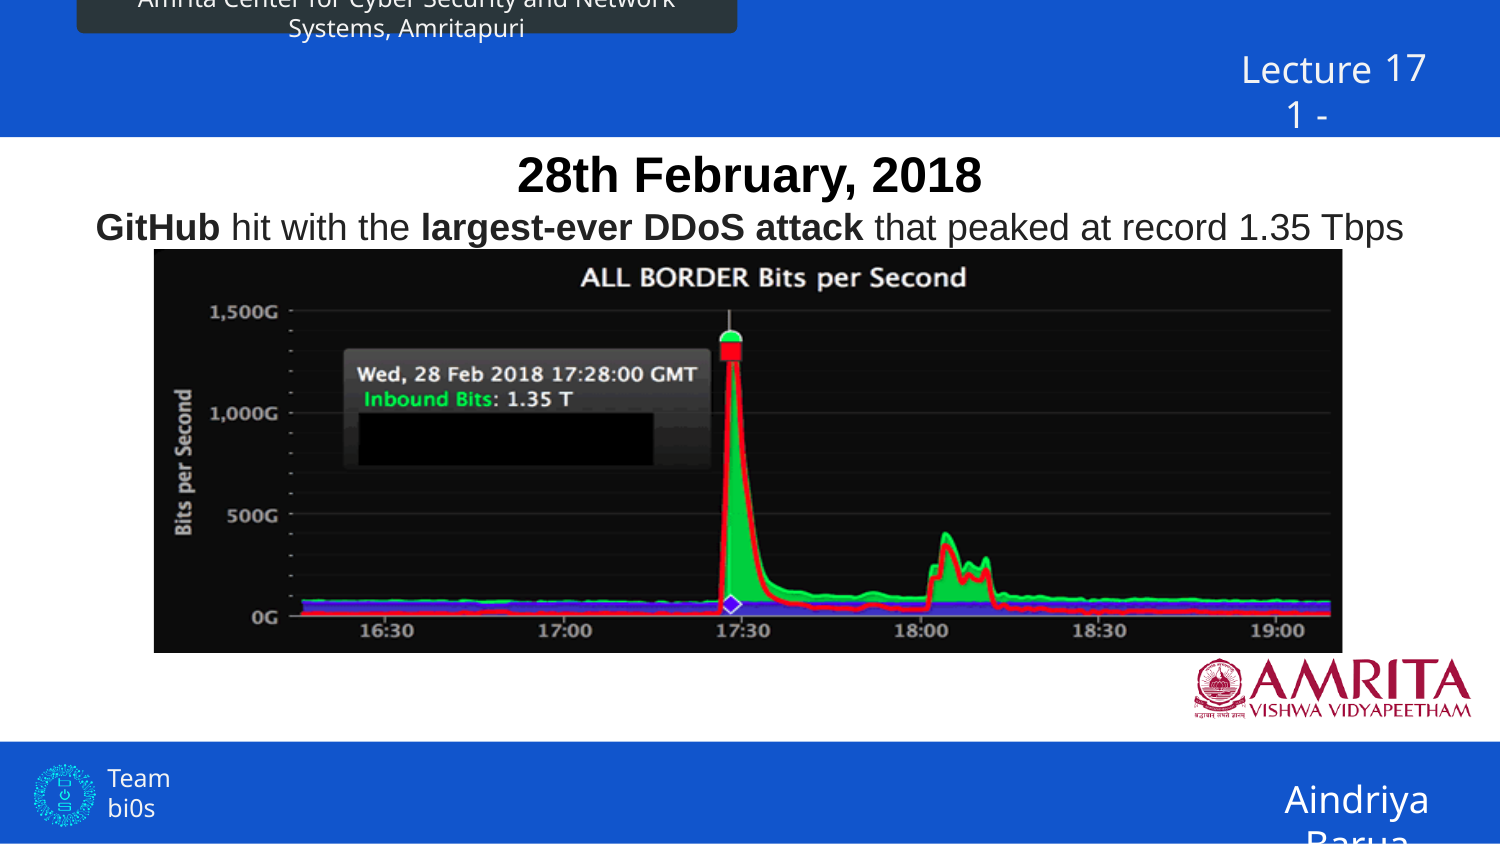

# 28th February, 2018 GitHub hit with the largest-ever DDoS attack that peaked at record 1.35 Tbps